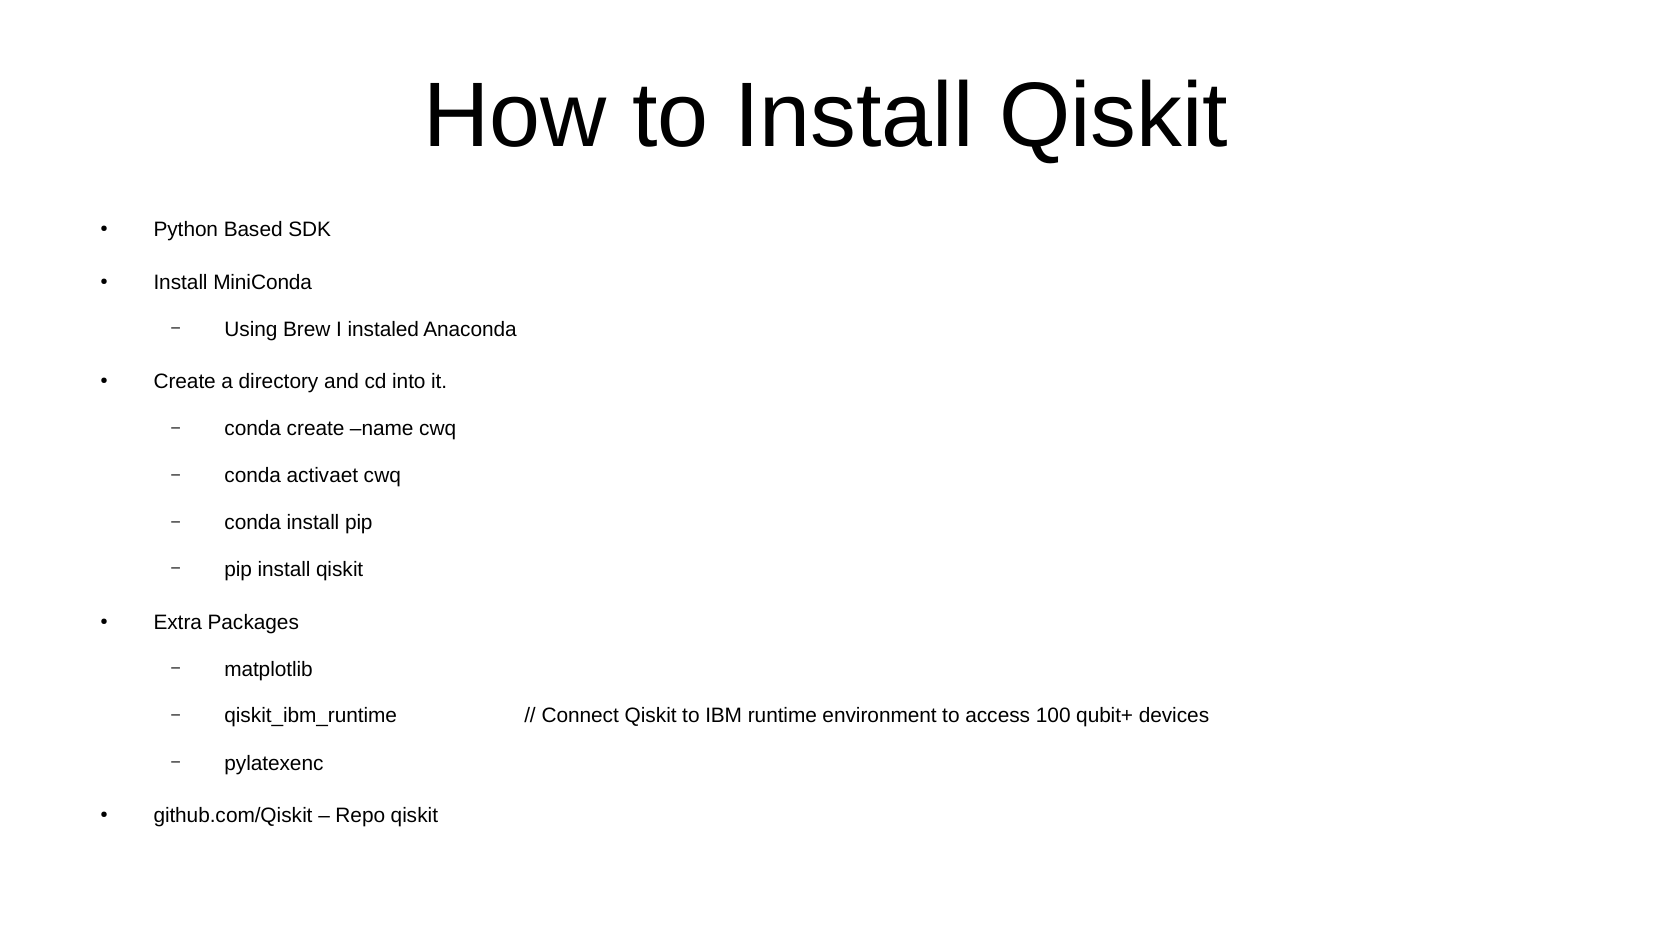

# How to Install Qiskit
Python Based SDK
Install MiniConda
Using Brew I instaled Anaconda
Create a directory and cd into it.
conda create –name cwq
conda activaet cwq
conda install pip
pip install qiskit
Extra Packages
matplotlib
qiskit_ibm_runtime 		// Connect Qiskit to IBM runtime environment to access 100 qubit+ devices
pylatexenc
github.com/Qiskit – Repo qiskit